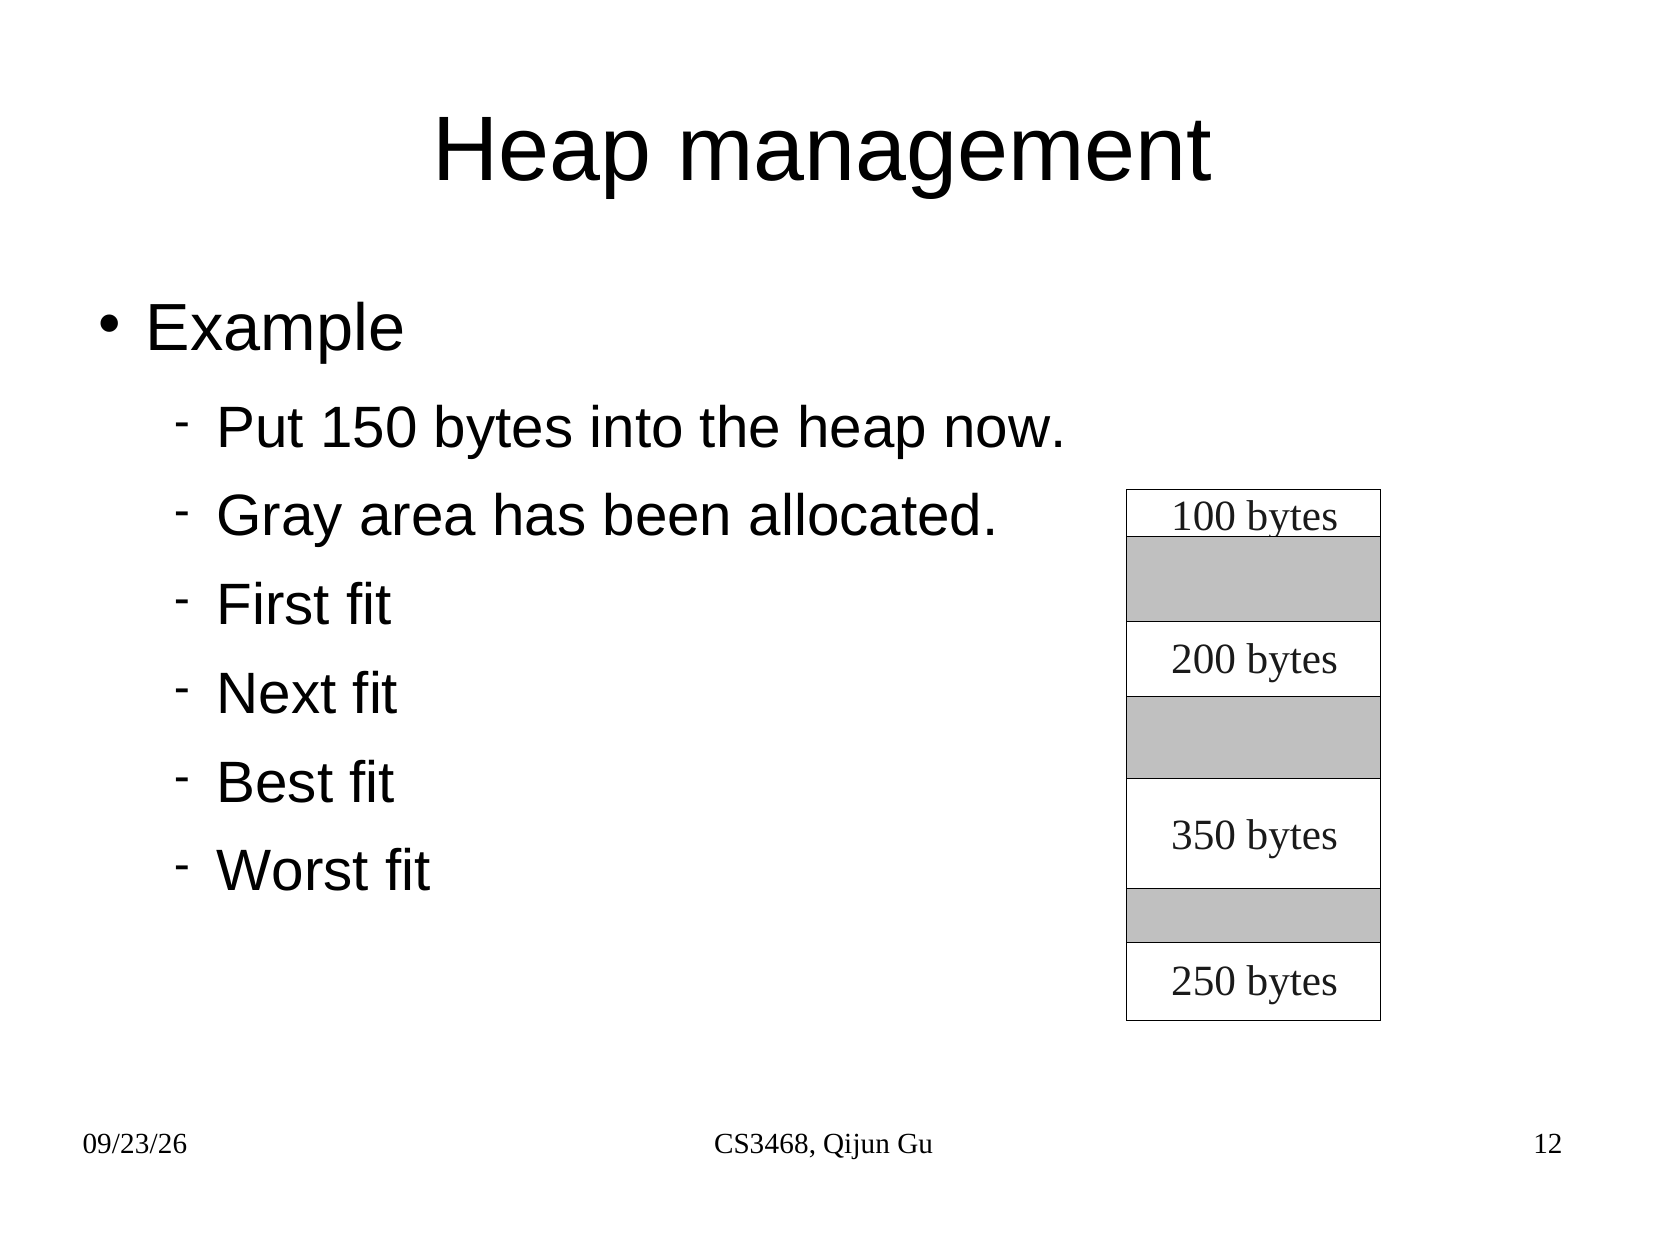

# Heap management
Example
Put 150 bytes into the heap now.
Gray area has been allocated.
First fit
Next fit
Best fit
Worst fit
CS3468, Qijun Gu
12